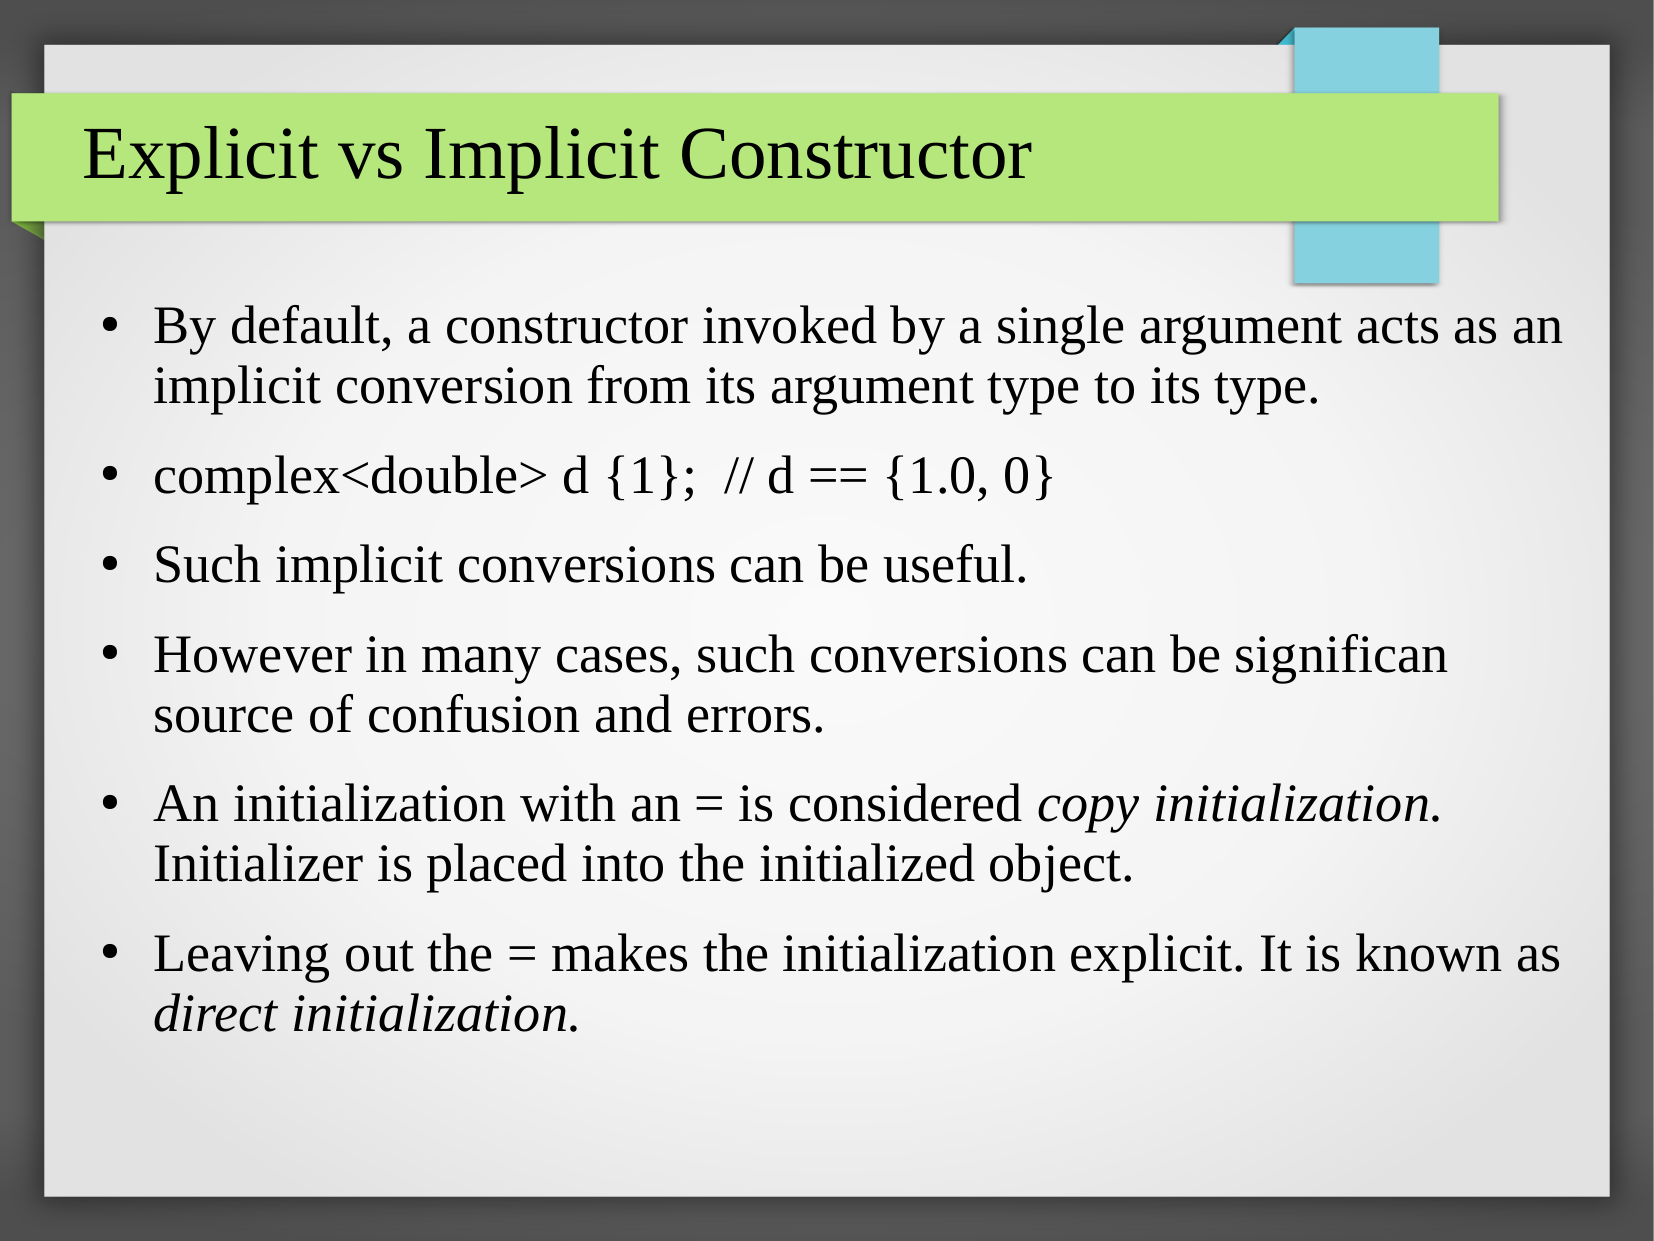

# Explicit vs Implicit Constructor
By default, a constructor invoked by a single argument acts as an implicit conversion from its argument type to its type.
complex<double> d {1}; // d == {1.0, 0}
Such implicit conversions can be useful.
However in many cases, such conversions can be significan source of confusion and errors.
An initialization with an = is considered copy initialization. Initializer is placed into the initialized object.
Leaving out the = makes the initialization explicit. It is known as direct initialization.